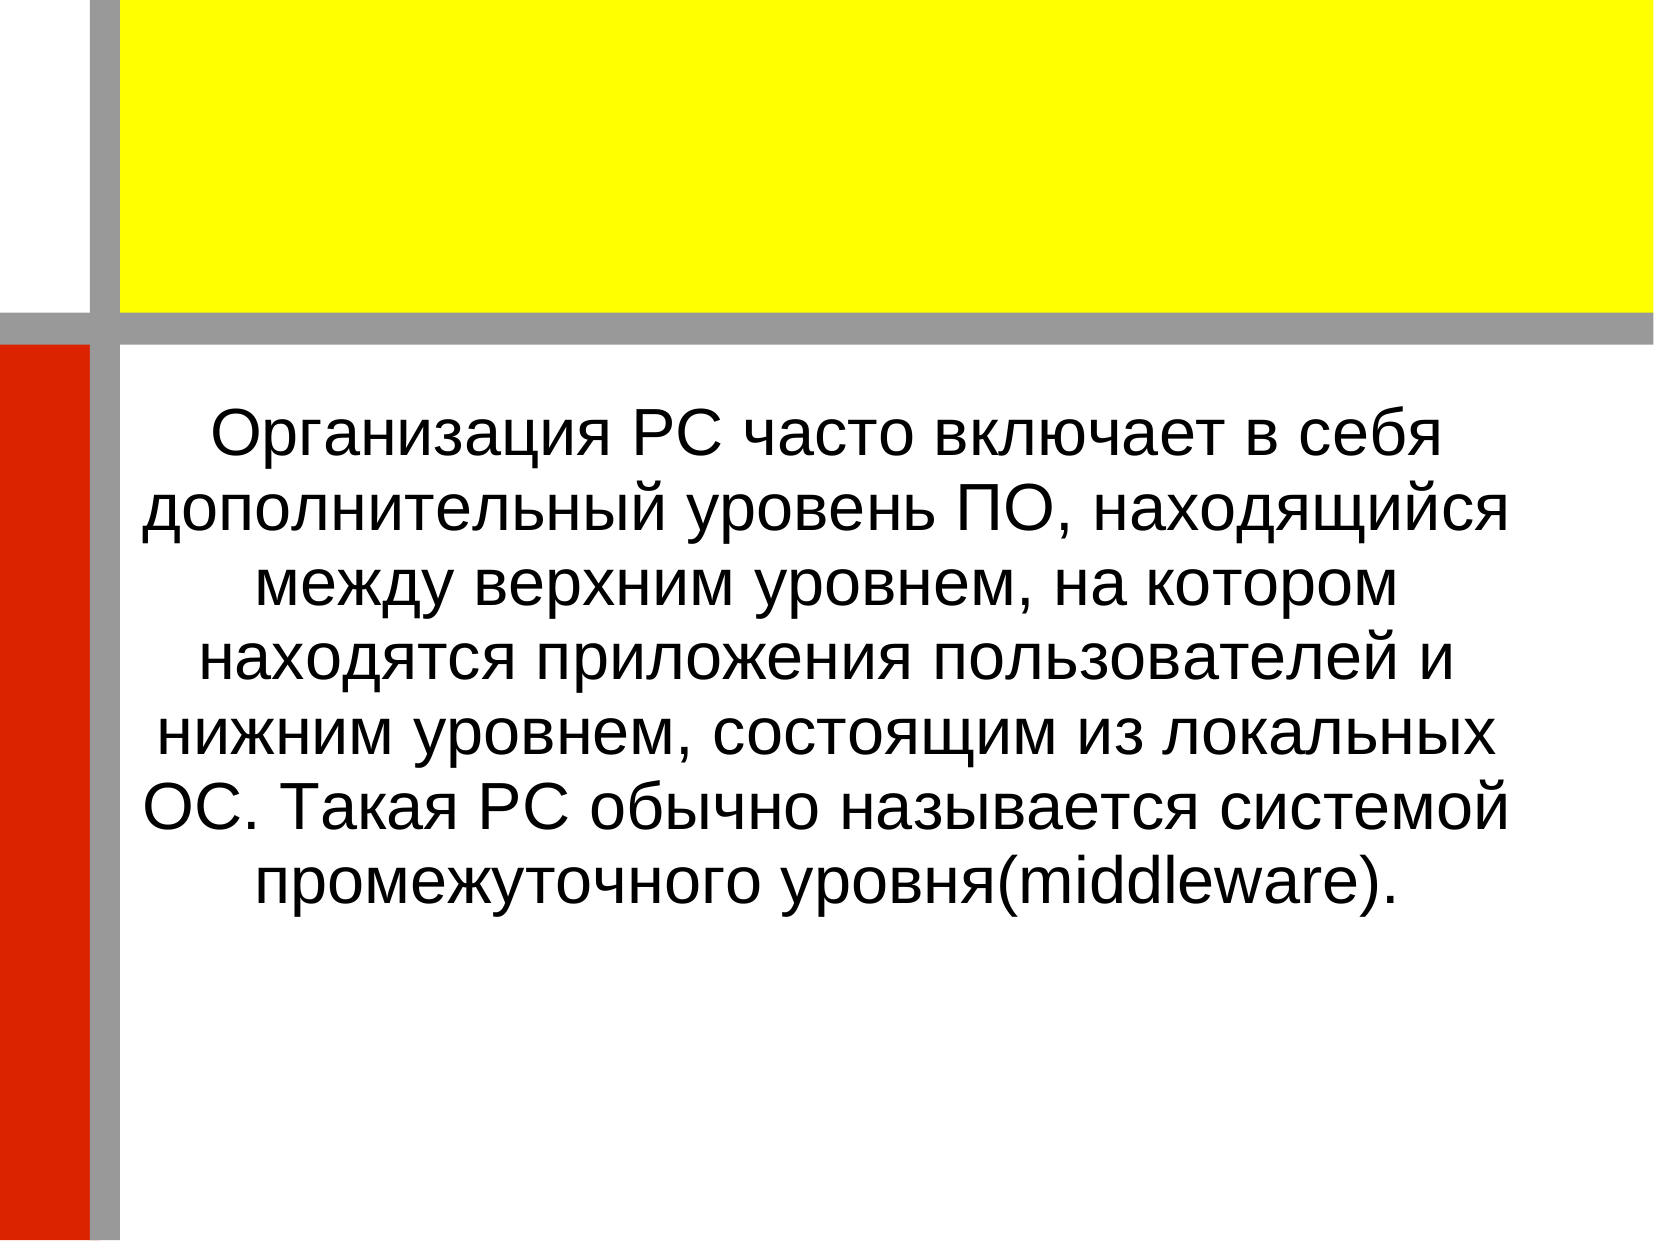

# Организация РС часто включает в себя дополнительный уровень ПО, находящийся между верхним уровнем, на котором находятся приложения пользователей и нижним уровнем, состоящим из локальных ОС. Такая РС обычно называется системой промежуточного уровня(middleware).